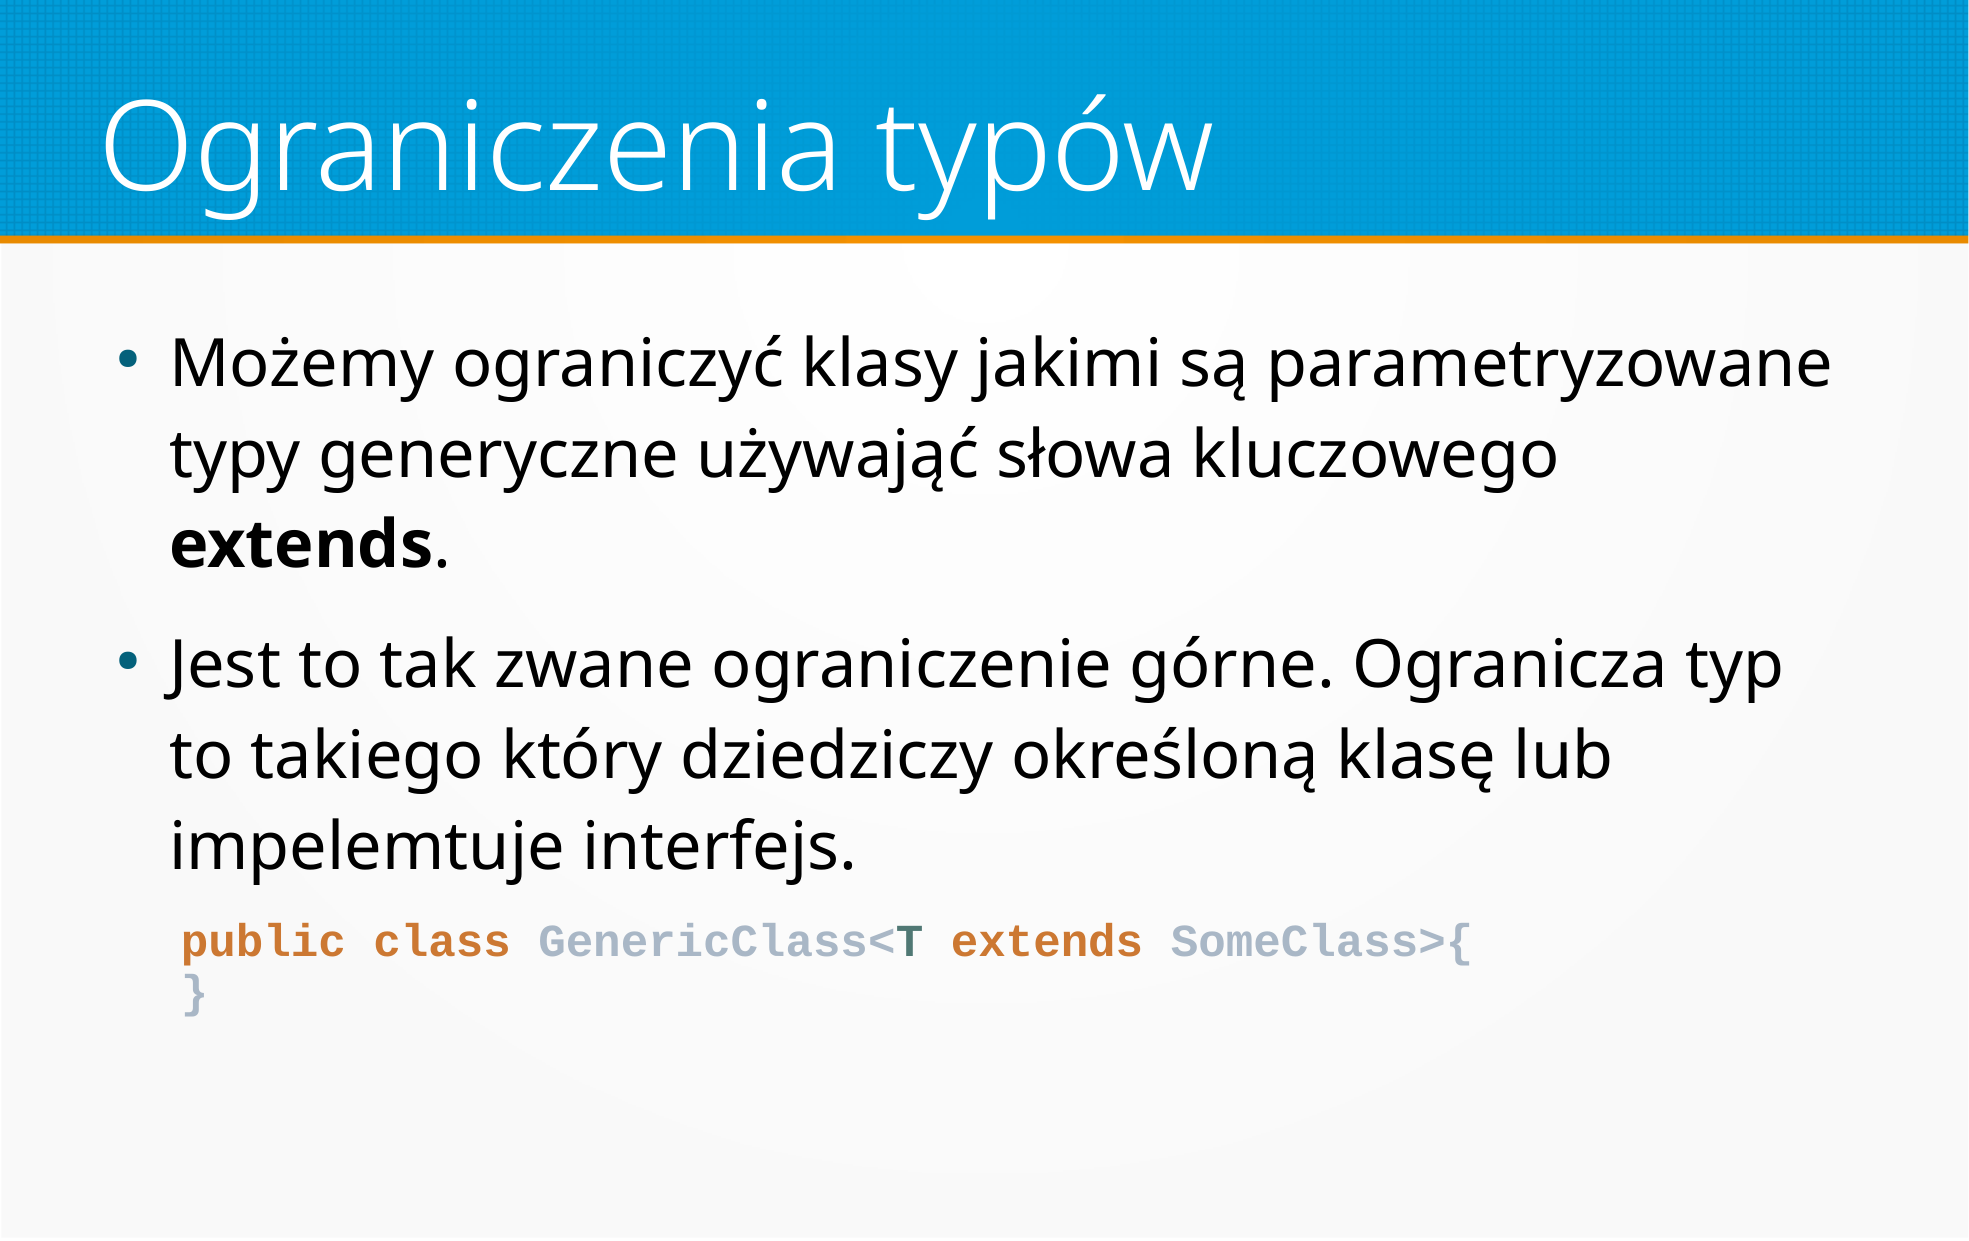

# Ograniczenia typów
Możemy ograniczyć klasy jakimi są parametryzowane typy generyczne używająć słowa kluczowego extends.
Jest to tak zwane ograniczenie górne. Ogranicza typ to takiego który dziedziczy określoną klasę lub impelemtuje interfejs.
 public class GenericClass<T extends SomeClass>{
 }